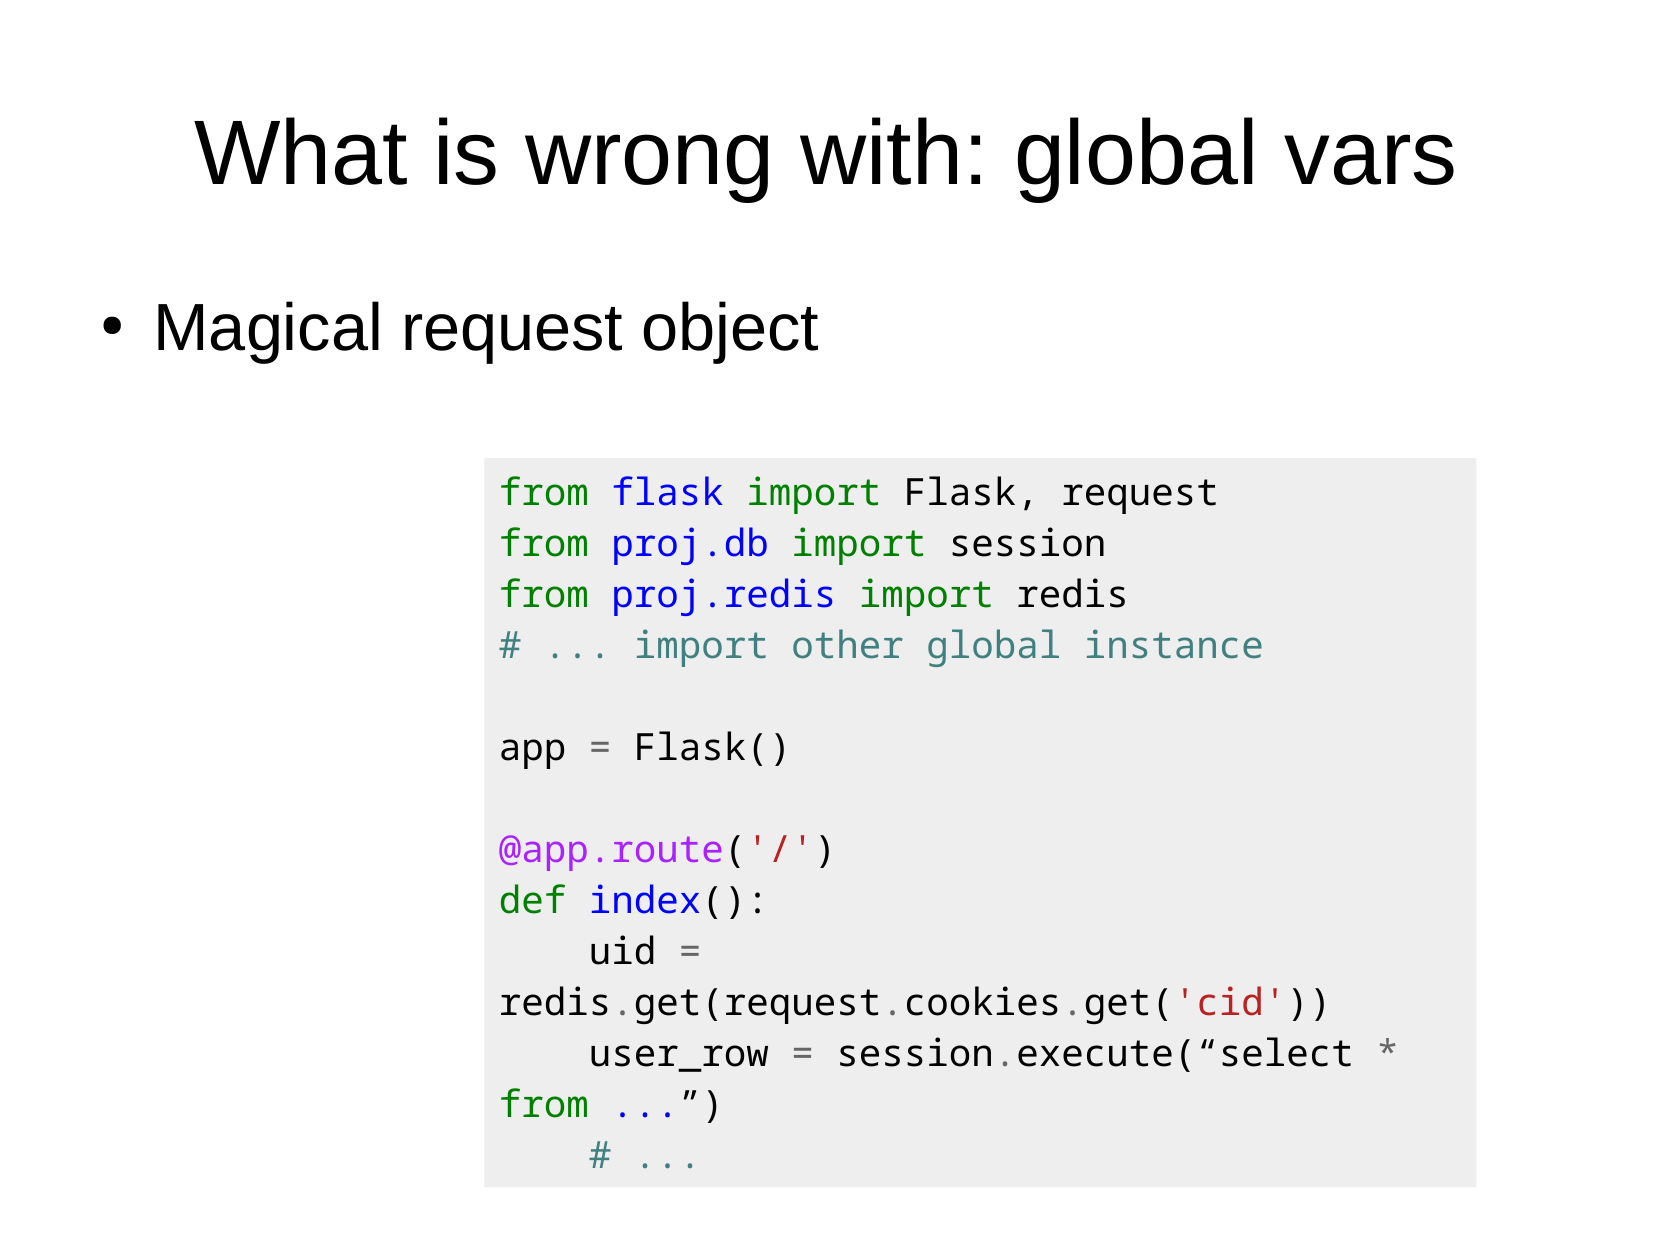

# What is wrong with: global vars
Magical request object
from flask import Flask, request
from proj.db import session
from proj.redis import redis
# ... import other global instance
app = Flask()
@app.route('/')
def index():
 uid = redis.get(request.cookies.get('cid'))
 user_row = session.execute(“select * from ...”)
 # ...